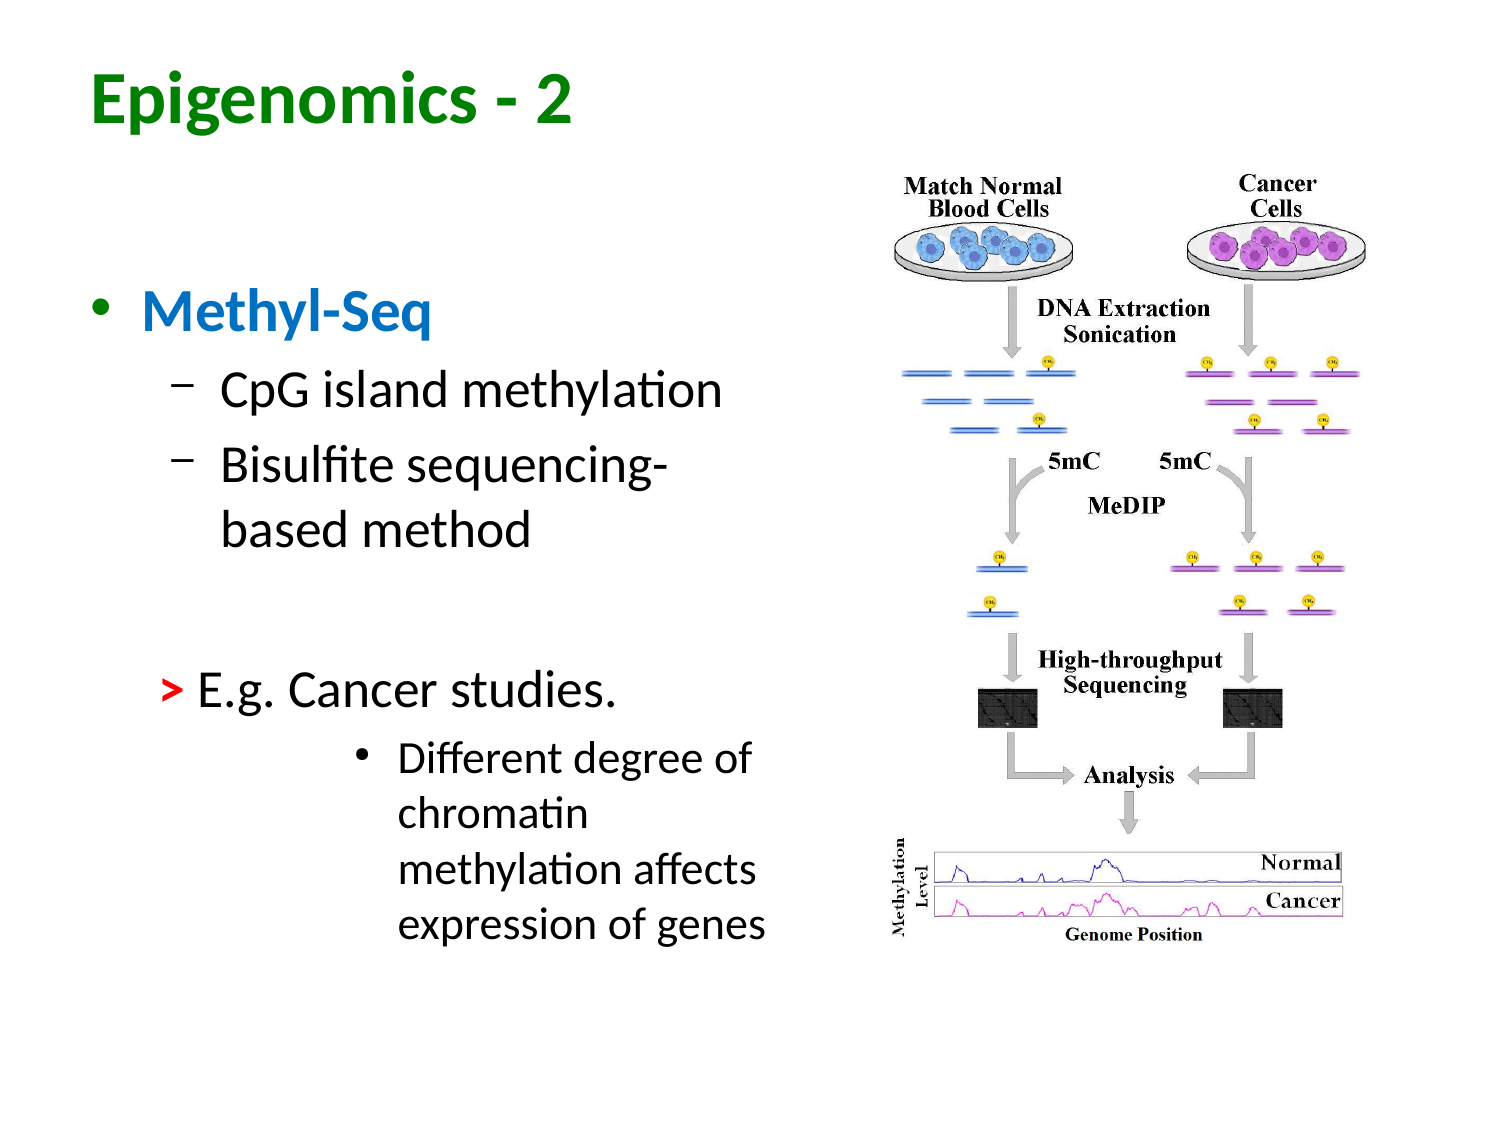

# Epigenomics - 2
Methyl-Seq
CpG island methylation
Bisulfite sequencing-based method
> E.g. Cancer studies.
Different degree of chromatin methylation affects expression of genes